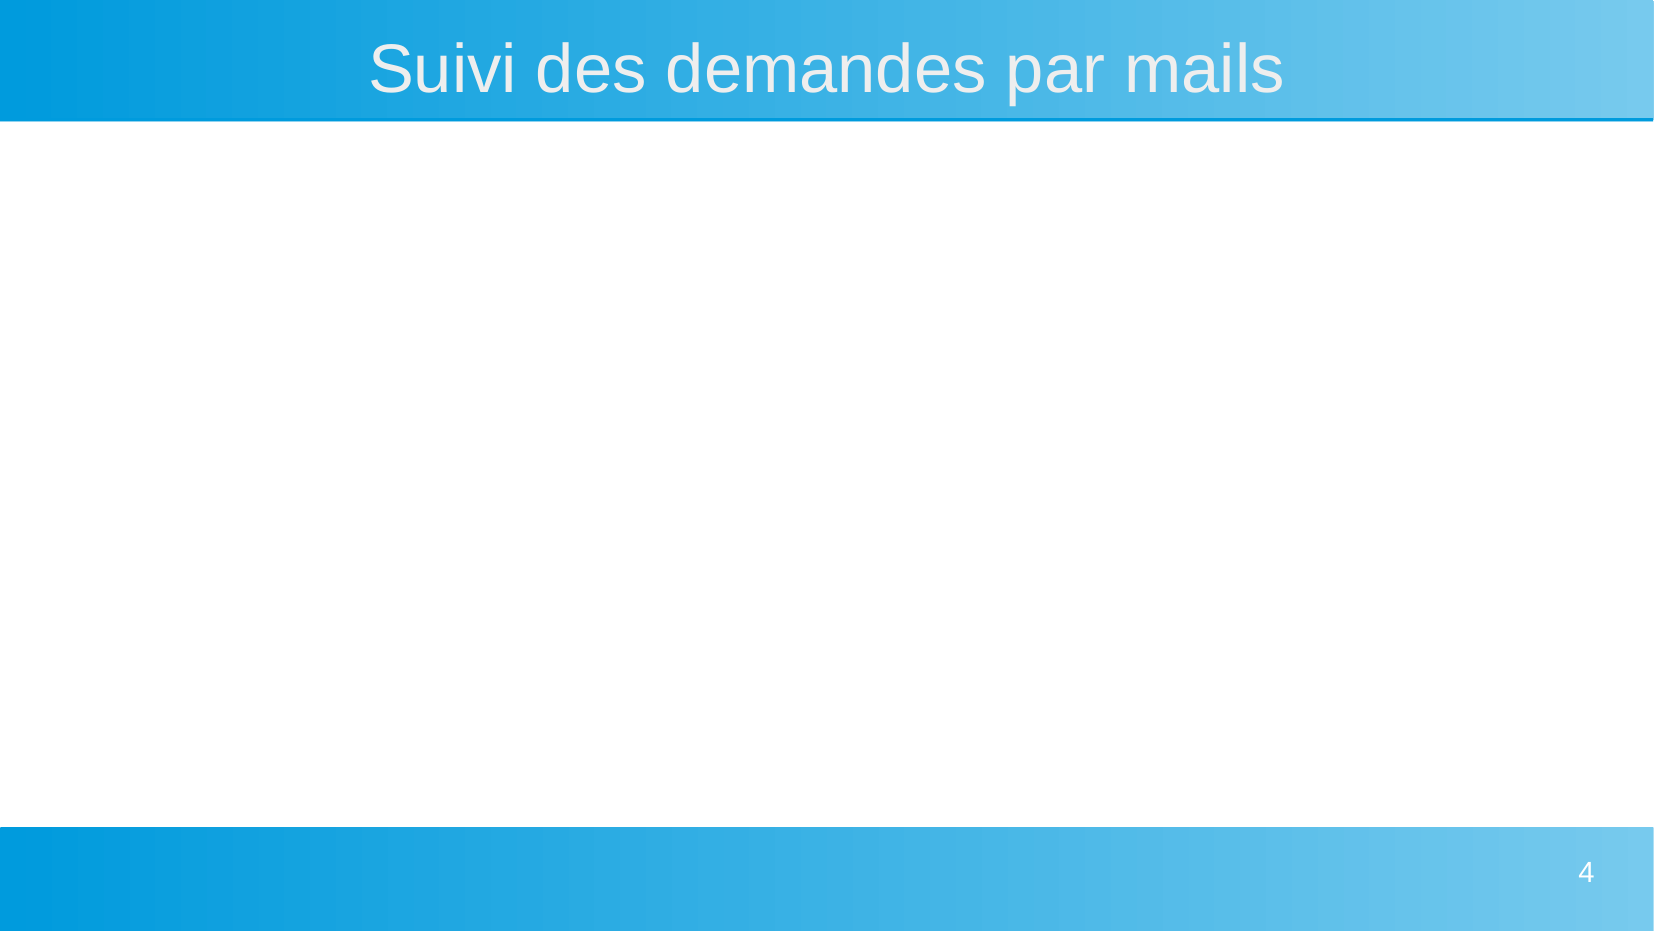

# Suivi des demandes par mails
4